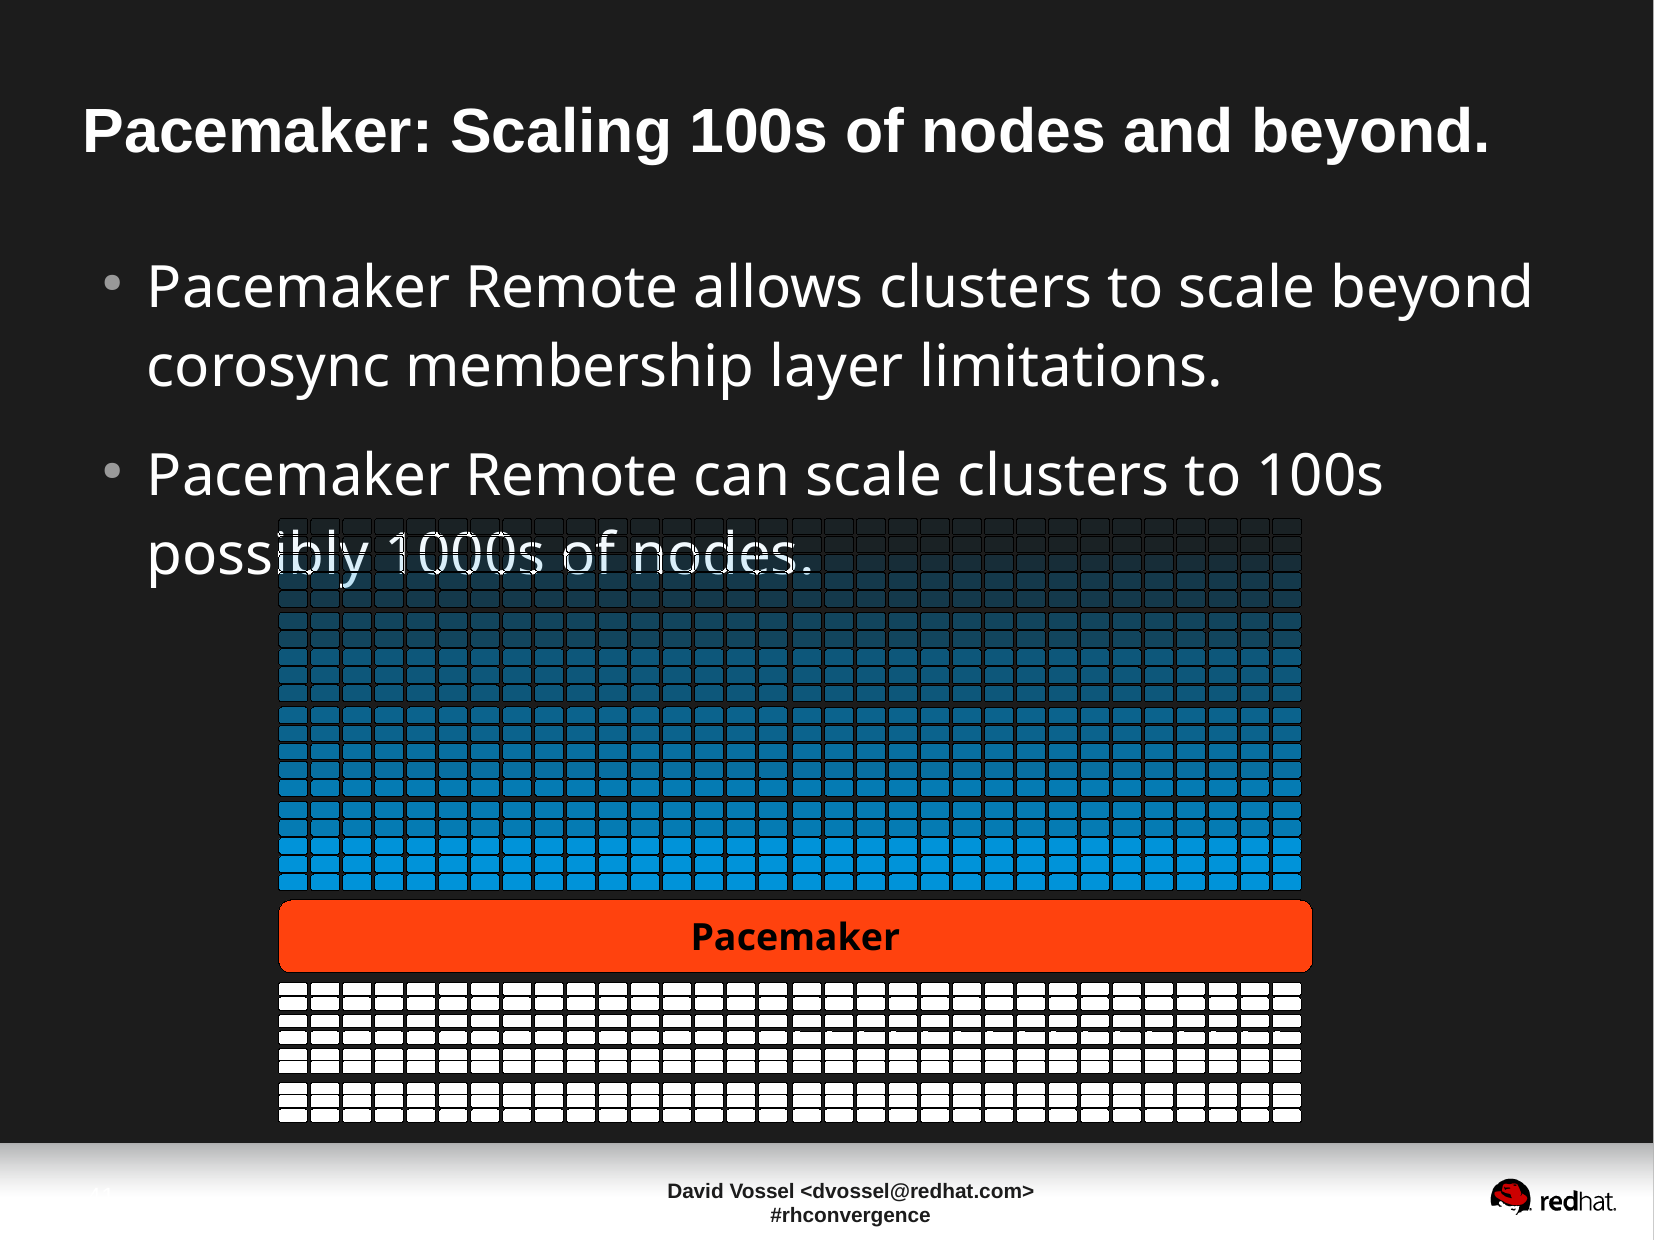

# Pacemaker: Scaling 100s of nodes and beyond.
Pacemaker Remote allows clusters to scale beyond corosync membership layer limitations.
Pacemaker Remote can scale clusters to 100s possibly 1000s of nodes.
Pacemaker